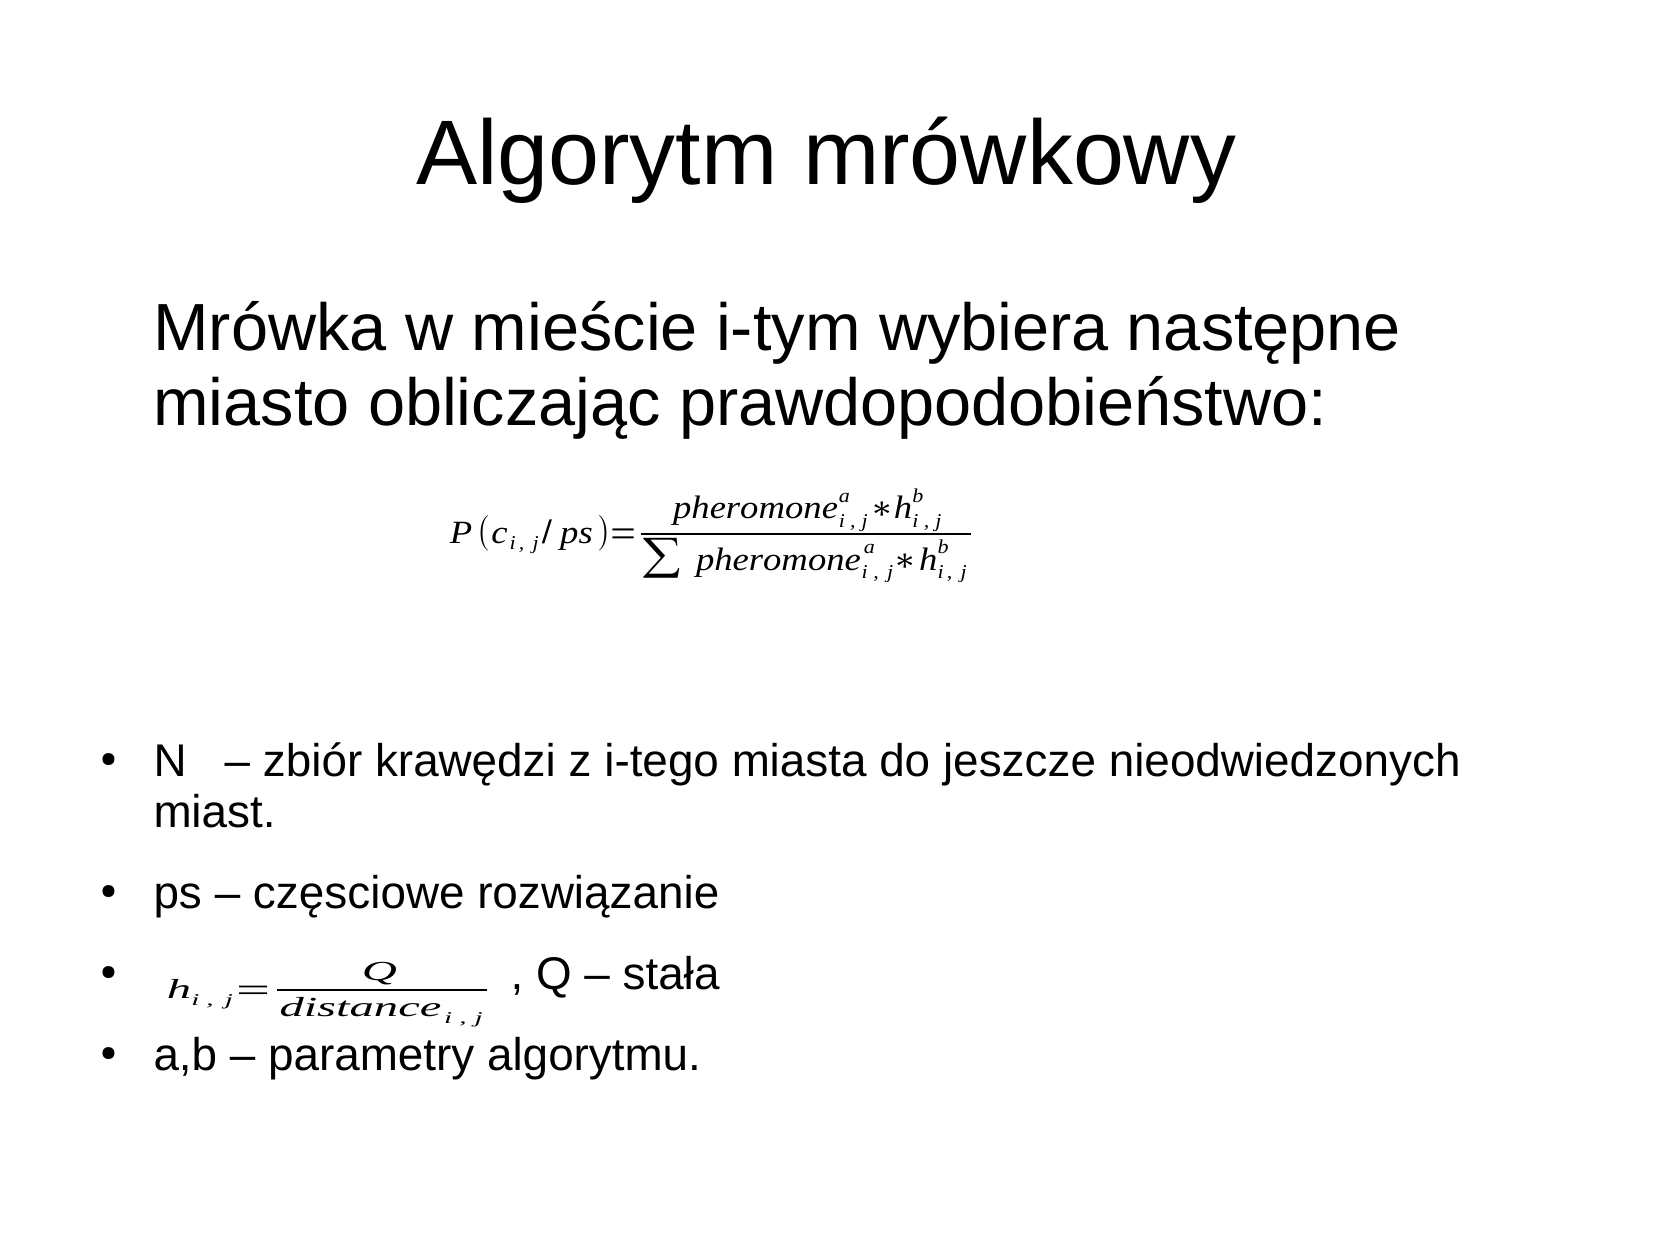

# Algorytm mrówkowy
Mrówka w mieście i-tym wybiera następne miasto obliczając prawdopodobieństwo:
N – zbiór krawędzi z i-tego miasta do jeszcze nieodwiedzonych miast.
ps – częsciowe rozwiązanie
 , Q – stała
a,b – parametry algorytmu.